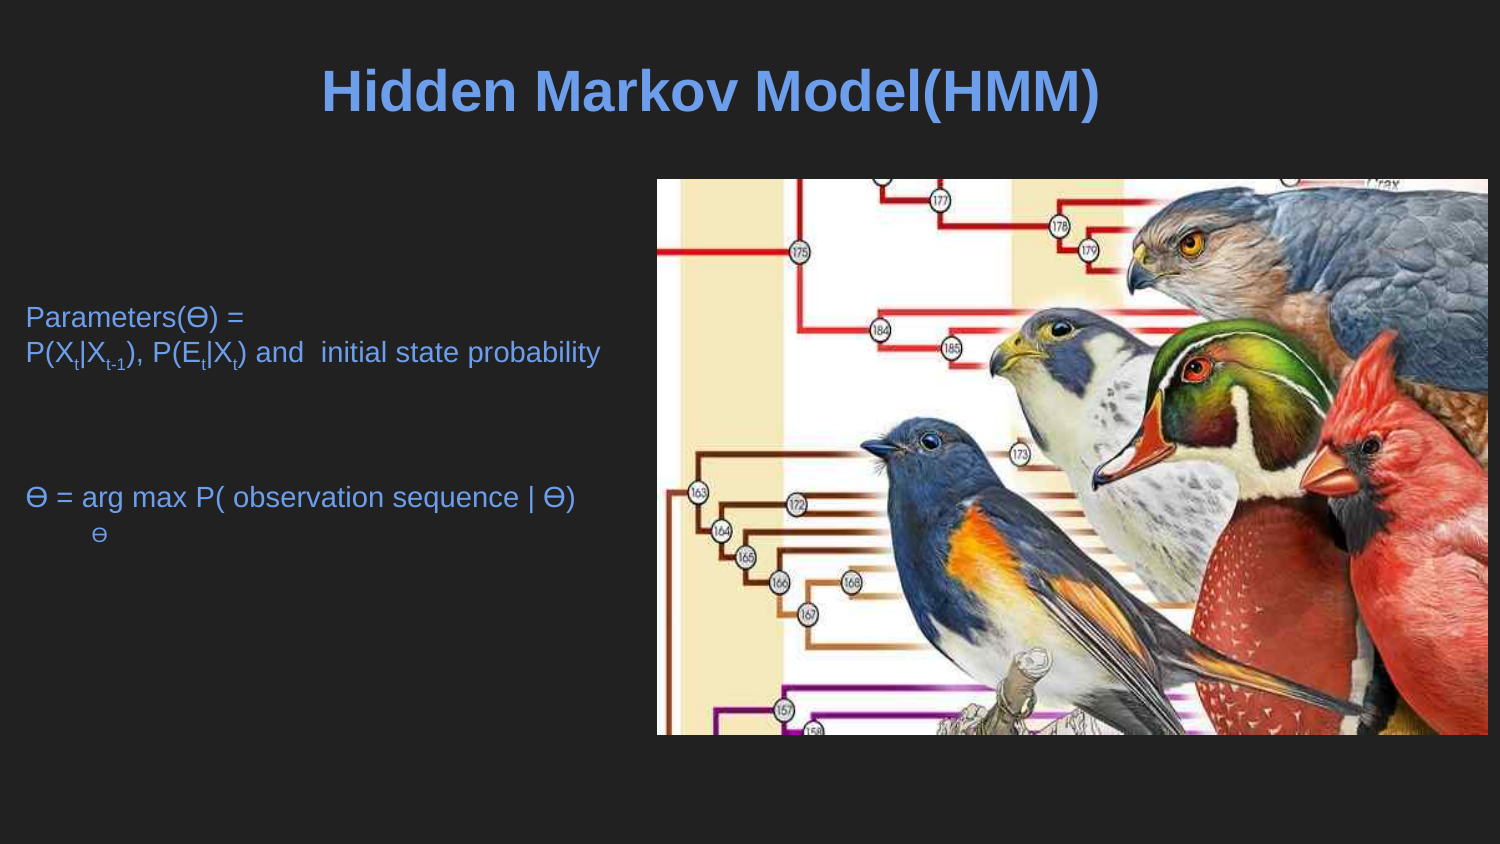

Hidden Markov Model(HMM)
Parameters(Ө) =
P(Xt|Xt-1), P(Et|Xt) and initial state probability
Ө = arg max P( observation sequence | Ө)
 Ө